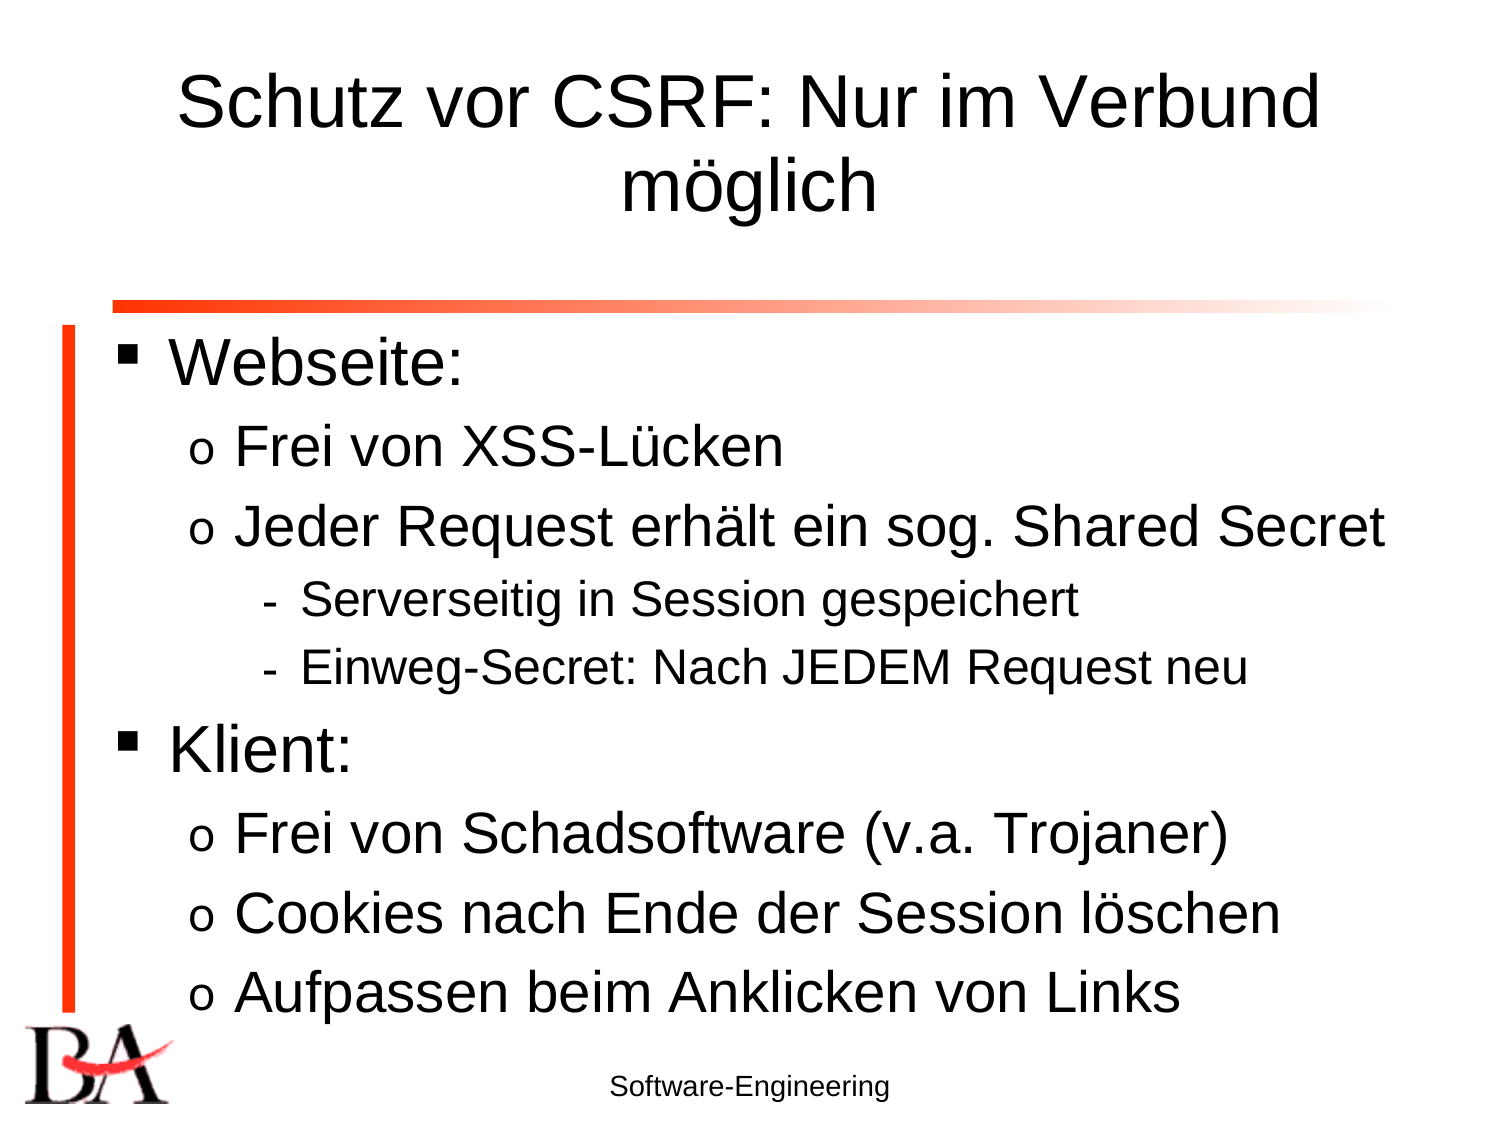

# Schutz vor CSRF: Nur im Verbund möglich
Webseite:
Frei von XSS-Lücken
Jeder Request erhält ein sog. Shared Secret
Serverseitig in Session gespeichert
Einweg-Secret: Nach JEDEM Request neu
Klient:
Frei von Schadsoftware (v.a. Trojaner)
Cookies nach Ende der Session löschen
Aufpassen beim Anklicken von Links